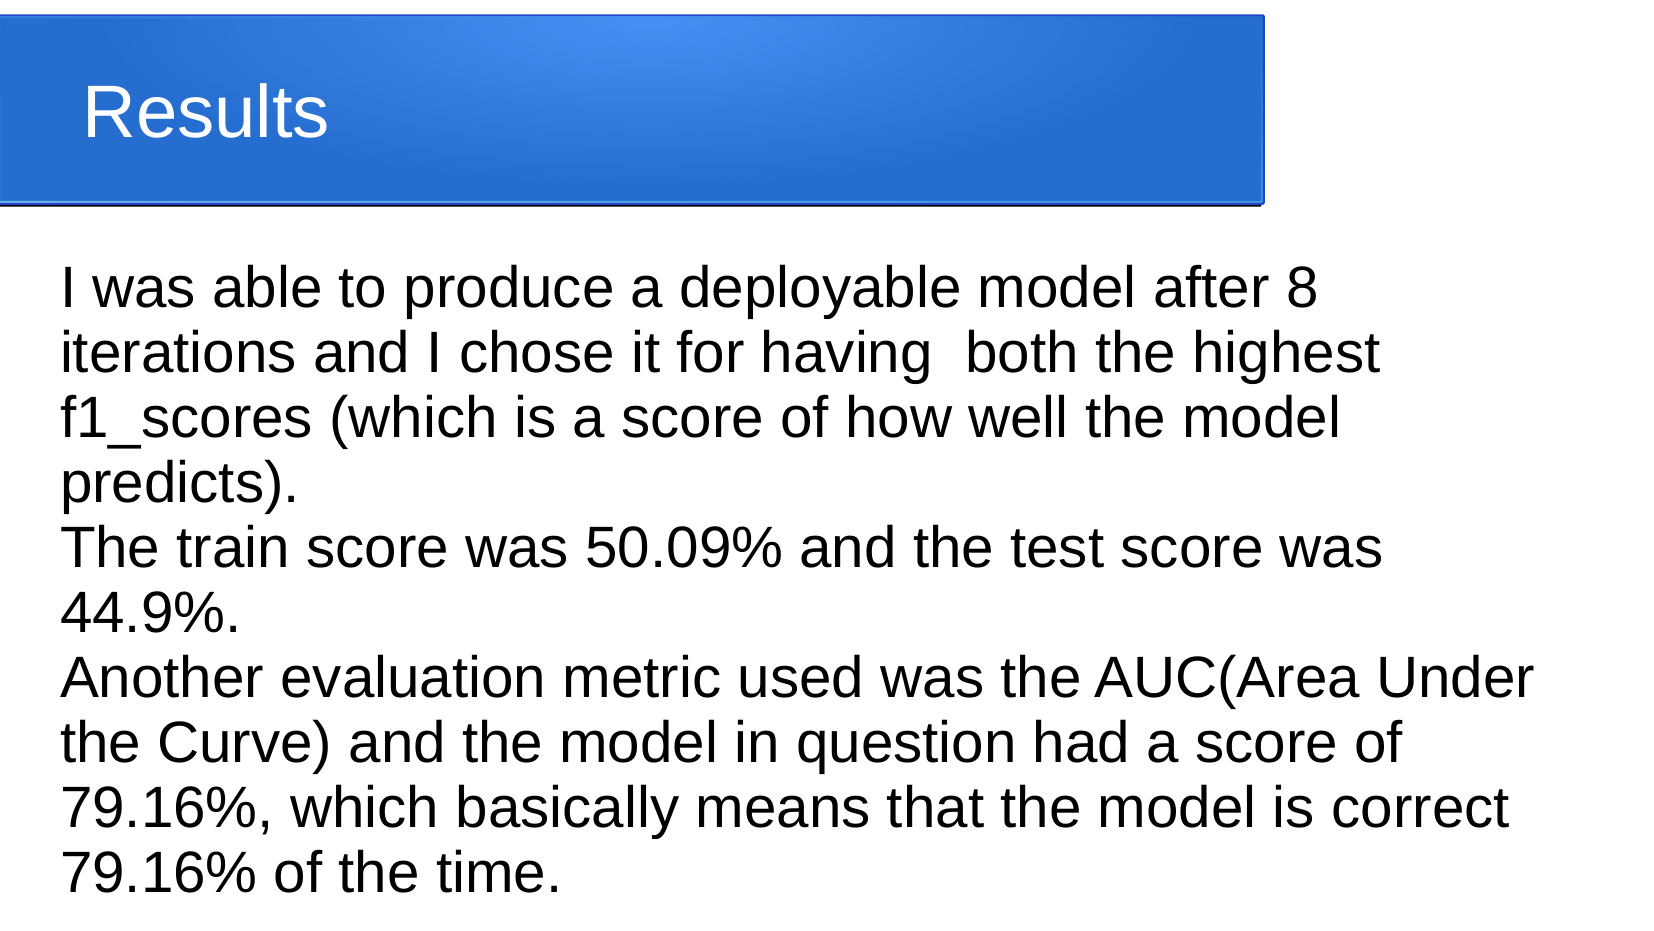

# Results
I was able to produce a deployable model after 8 iterations and I chose it for having both the highest f1_scores (which is a score of how well the model predicts).
The train score was 50.09% and the test score was 44.9%.
Another evaluation metric used was the AUC(Area Under the Curve) and the model in question had a score of 79.16%, which basically means that the model is correct 79.16% of the time.